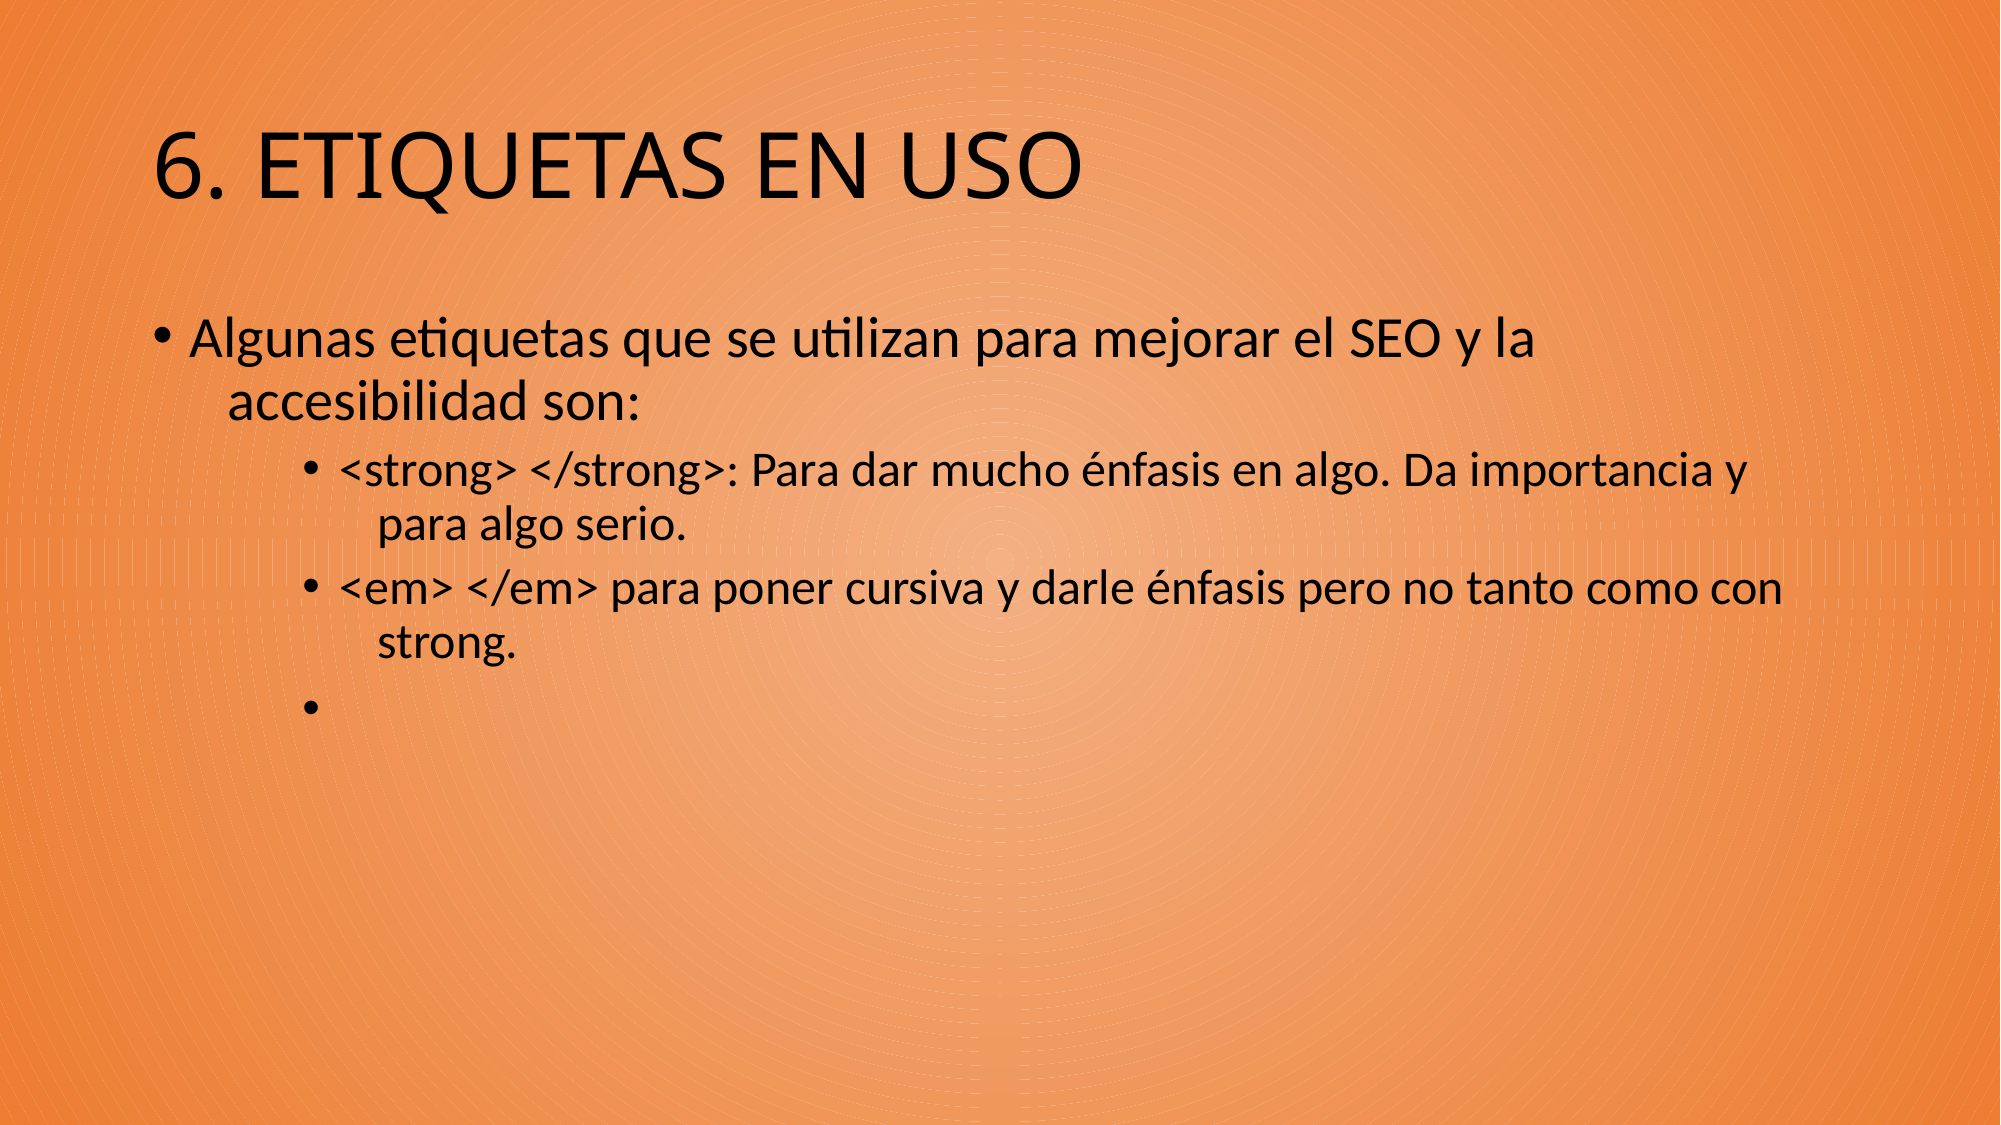

# 6. ETIQUETAS EN USO
Algunas etiquetas que se utilizan para mejorar el SEO y la accesibilidad son:
<strong> </strong>: Para dar mucho énfasis en algo. Da importancia y para algo serio.
<em> </em> para poner cursiva y darle énfasis pero no tanto como con strong.